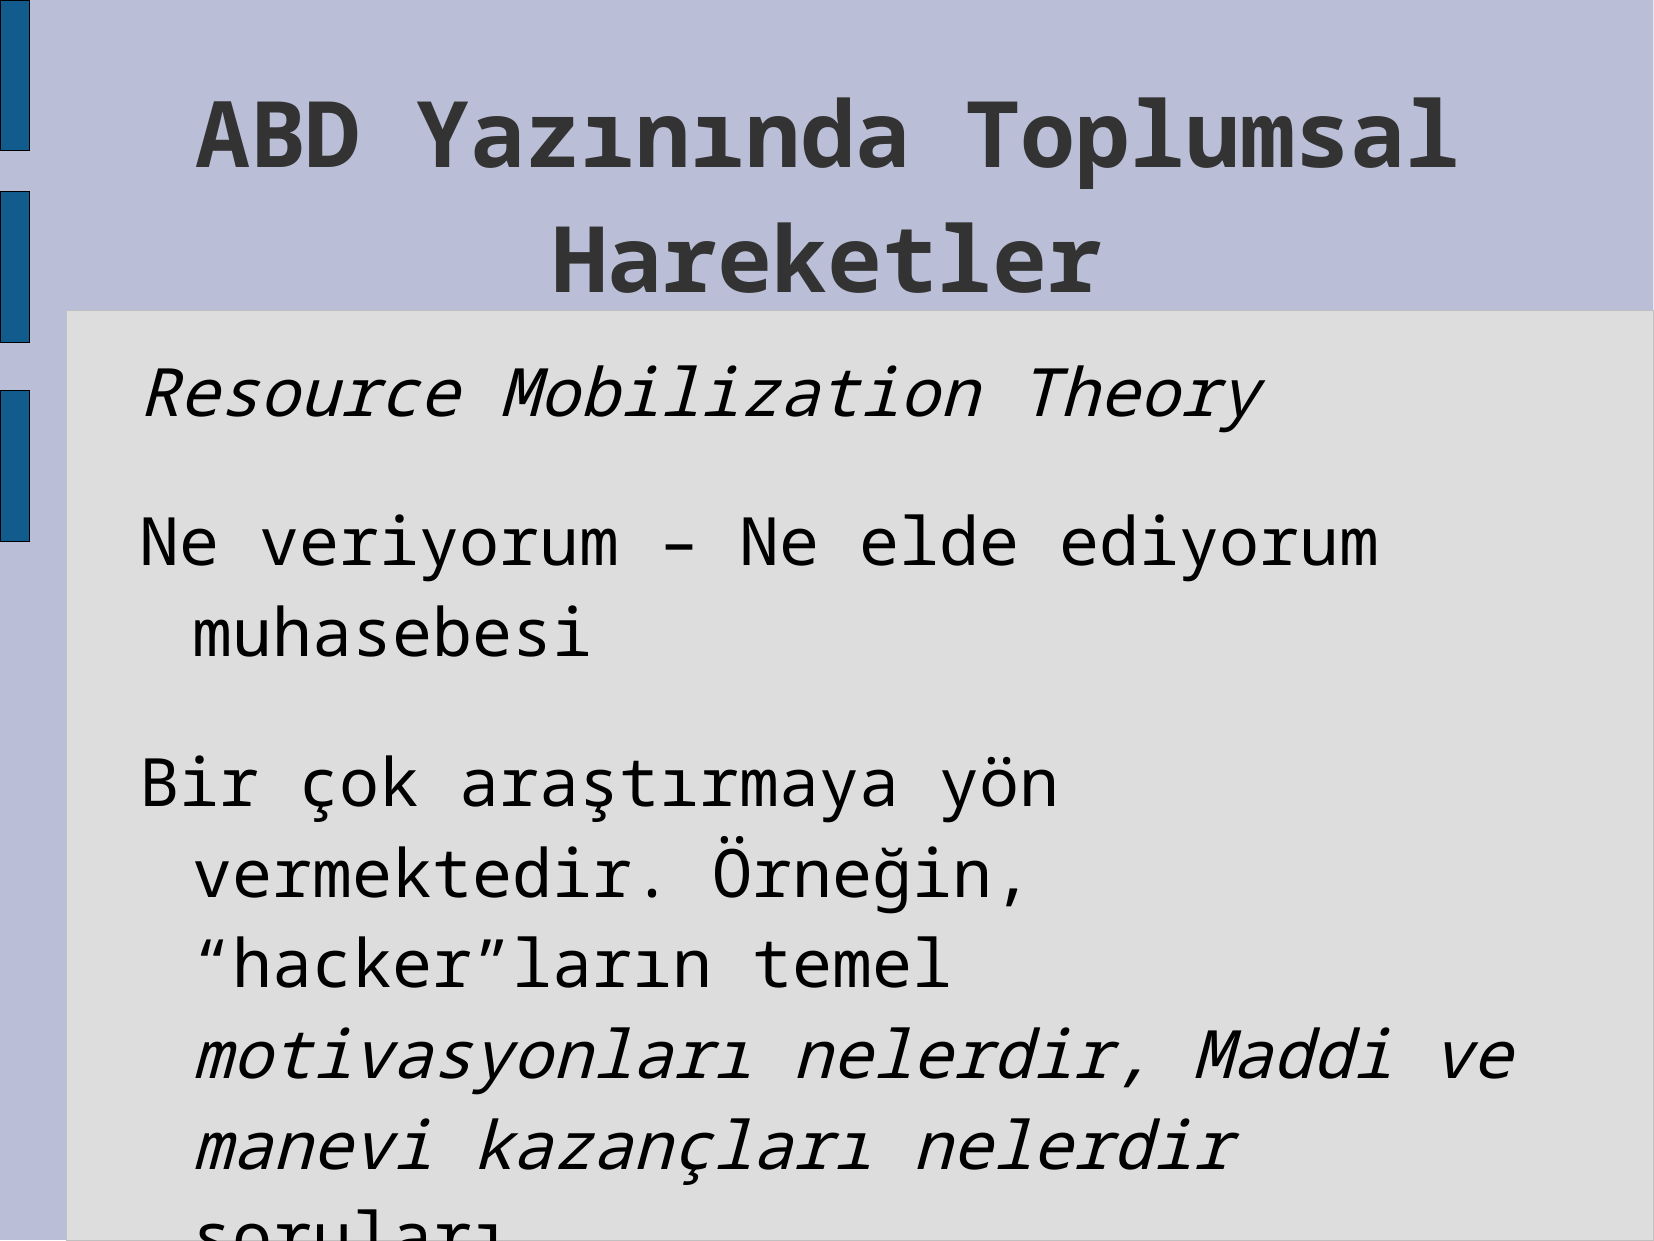

# ABD Yazınında Toplumsal Hareketler
Resource Mobilization Theory
Ne veriyorum – Ne elde ediyorum muhasebesi
Bir çok araştırmaya yön vermektedir. Örneğin, “hacker”ların temel motivasyonları nelerdir, Maddi ve manevi kazançları nelerdir soruları.